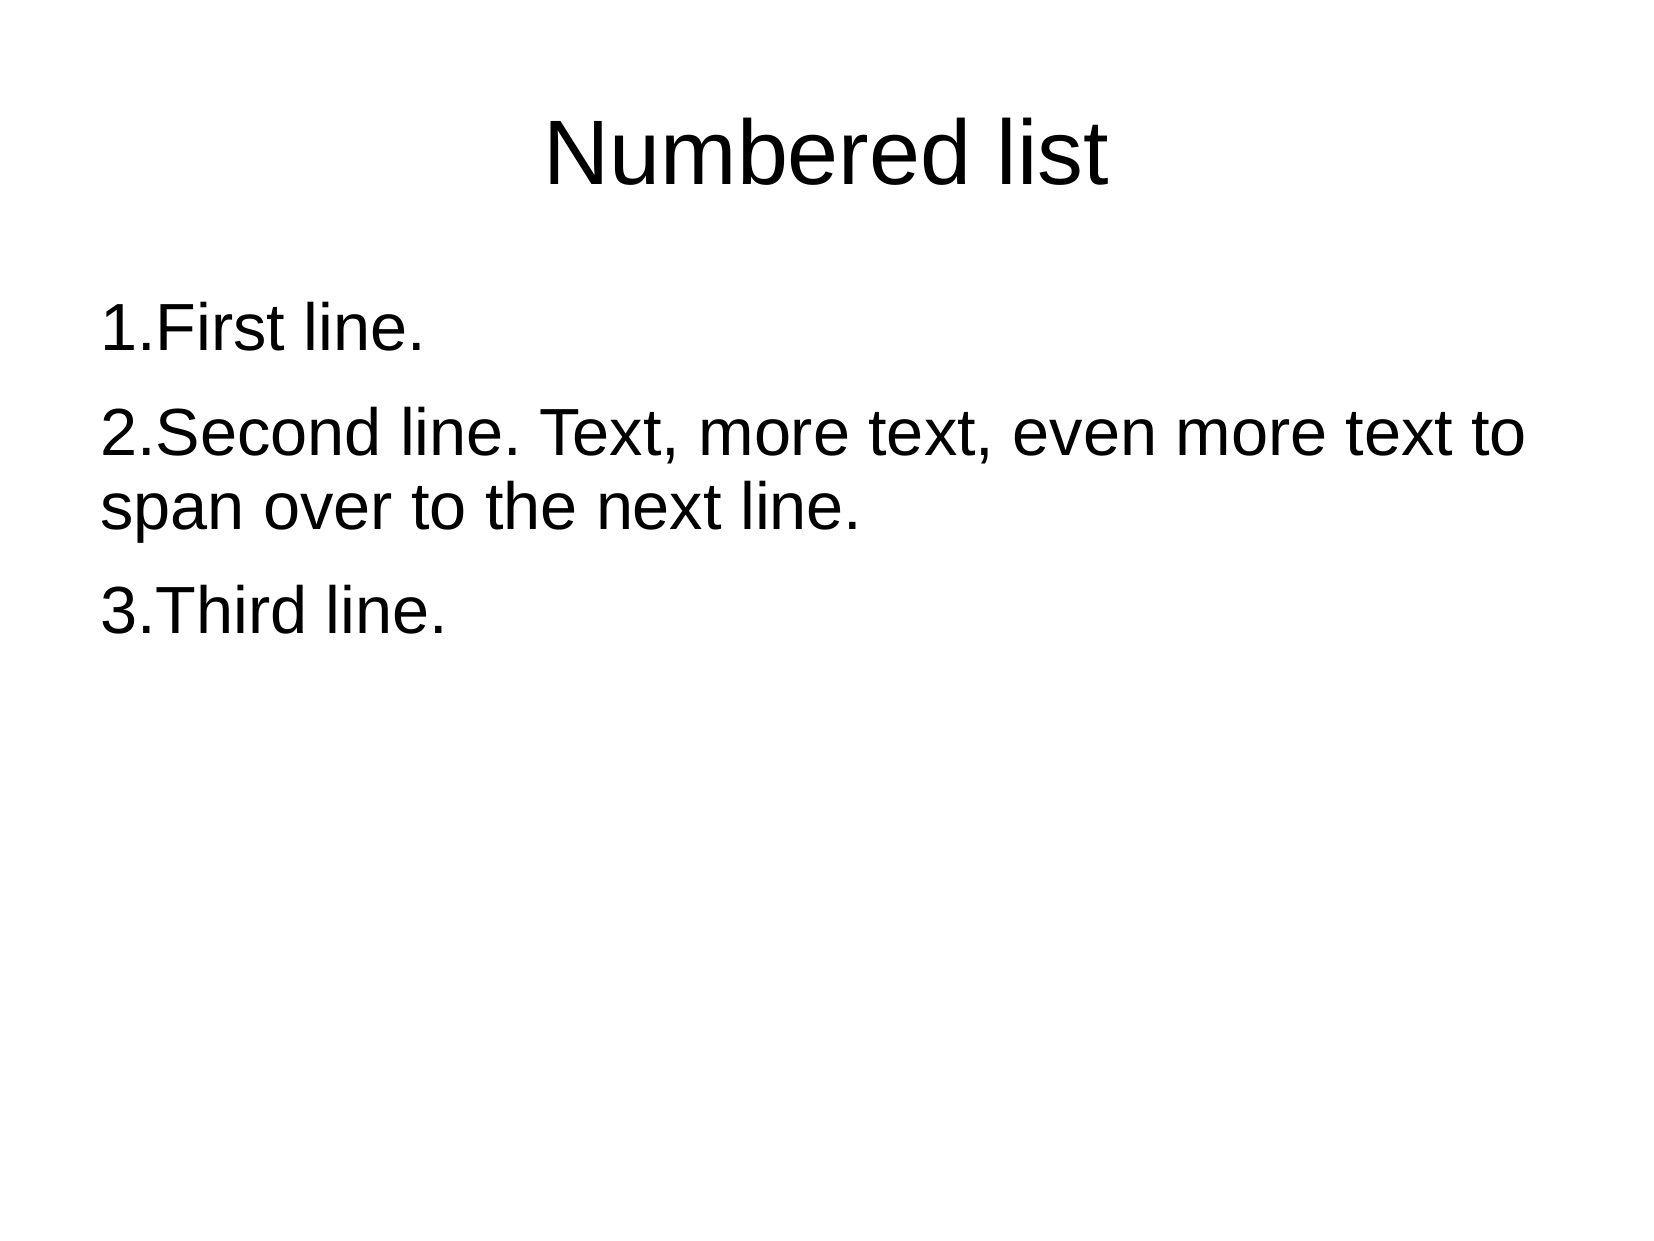

# Numbered list
First line.
Second line. Text, more text, even more text to span over to the next line.
Third line.